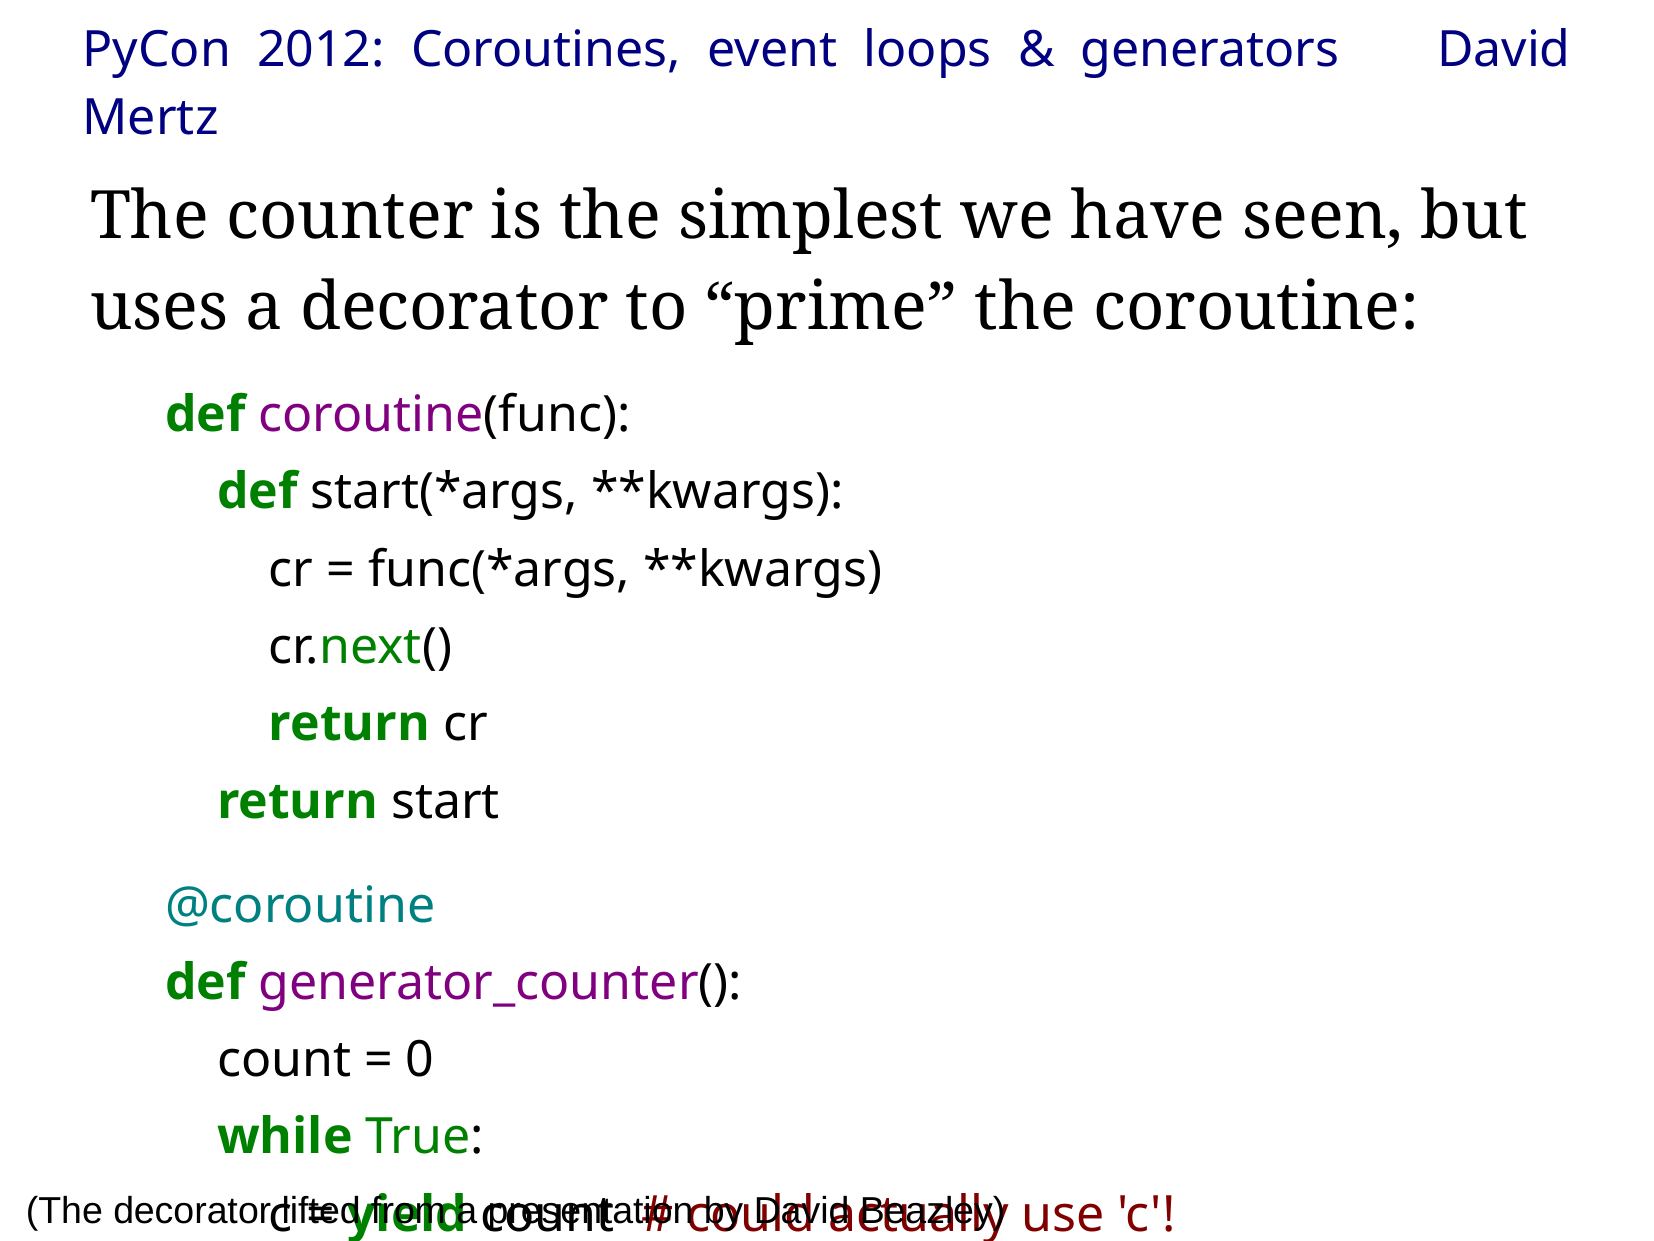

PyCon 2012: Coroutines, event loops & generators		David Mertz
# The counter is the simplest we have seen, but uses a decorator to “prime” the coroutine:
def coroutine(func):
 def start(*args, **kwargs):
 cr = func(*args, **kwargs)
 cr.next()
 return cr
 return start
@coroutine
def generator_counter():
 count = 0
 while True:
 c = yield count # could actually use 'c'!
 count += 1
(The decorator lifted from a presentation by David Beazley)